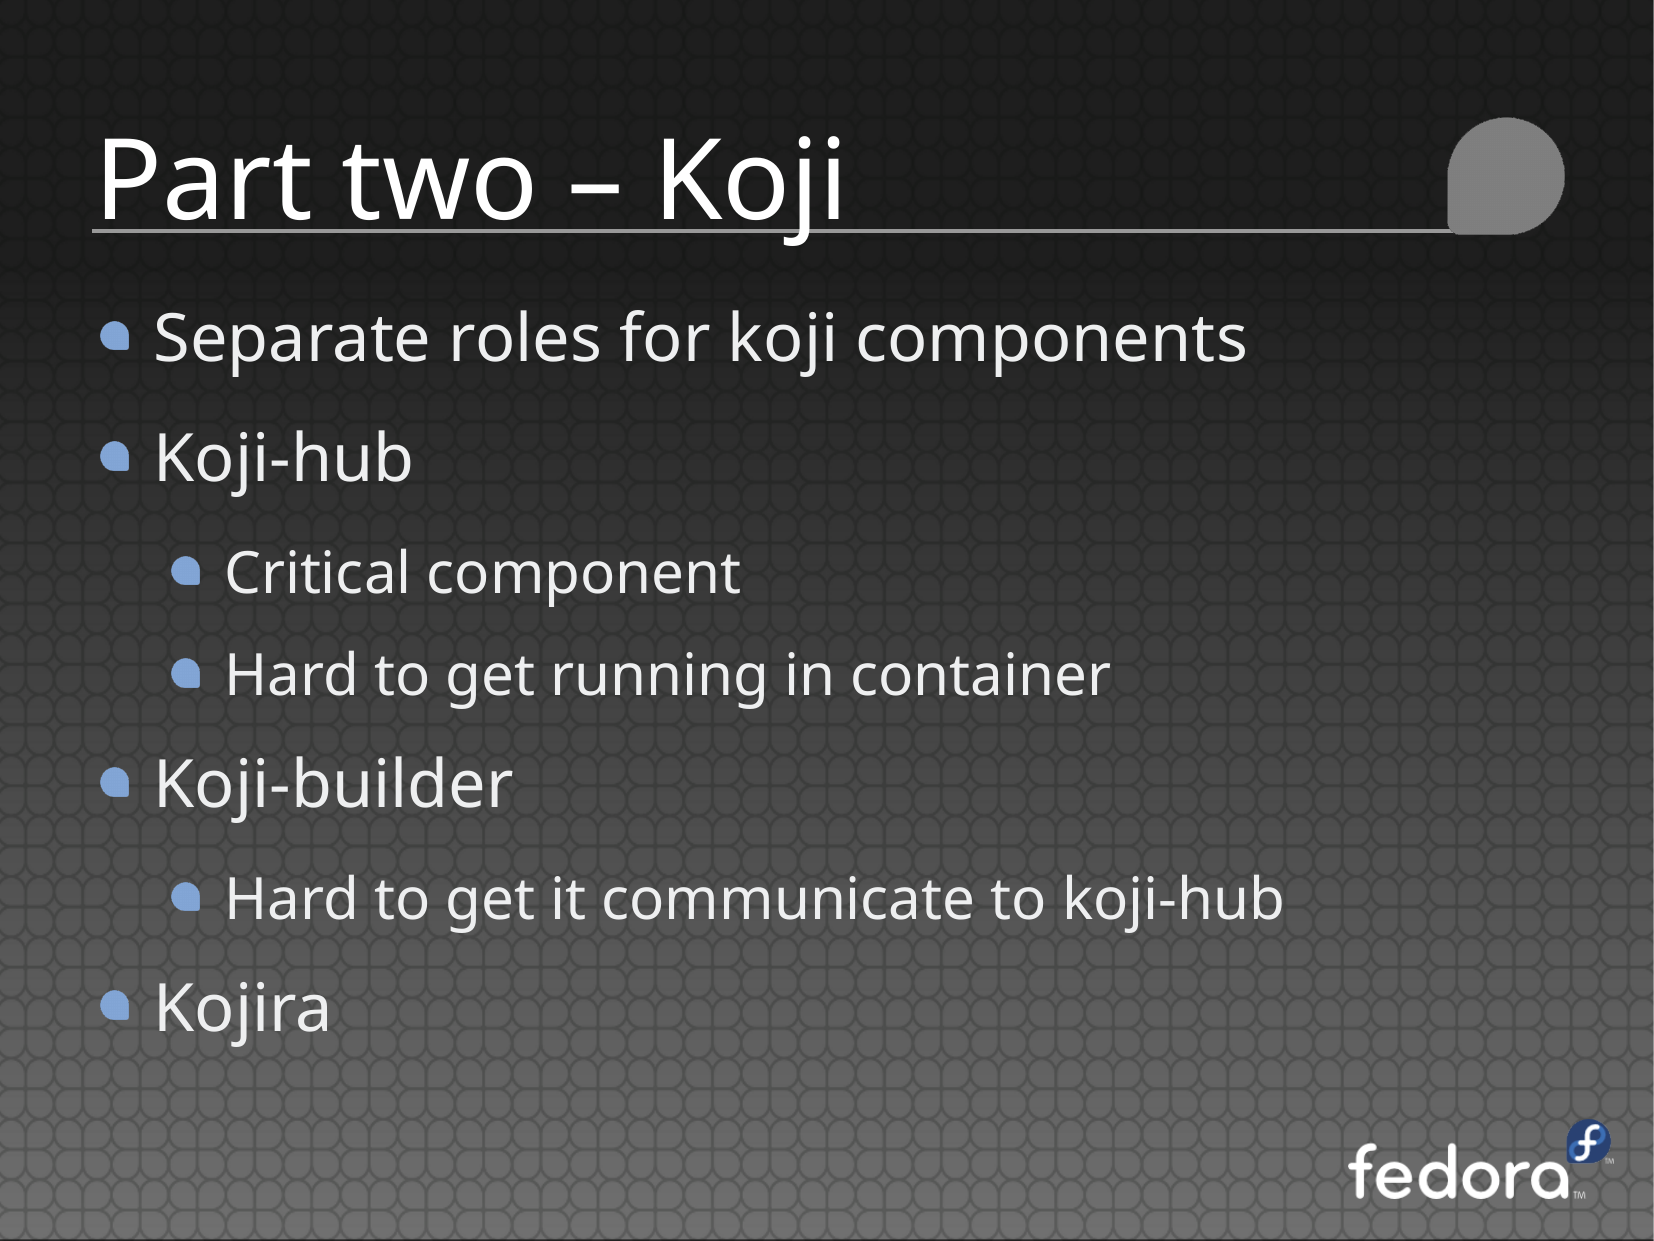

Part two – Koji
# Separate roles for koji components
Koji-hub
Critical component
Hard to get running in container
Koji-builder
Hard to get it communicate to koji-hub
Kojira